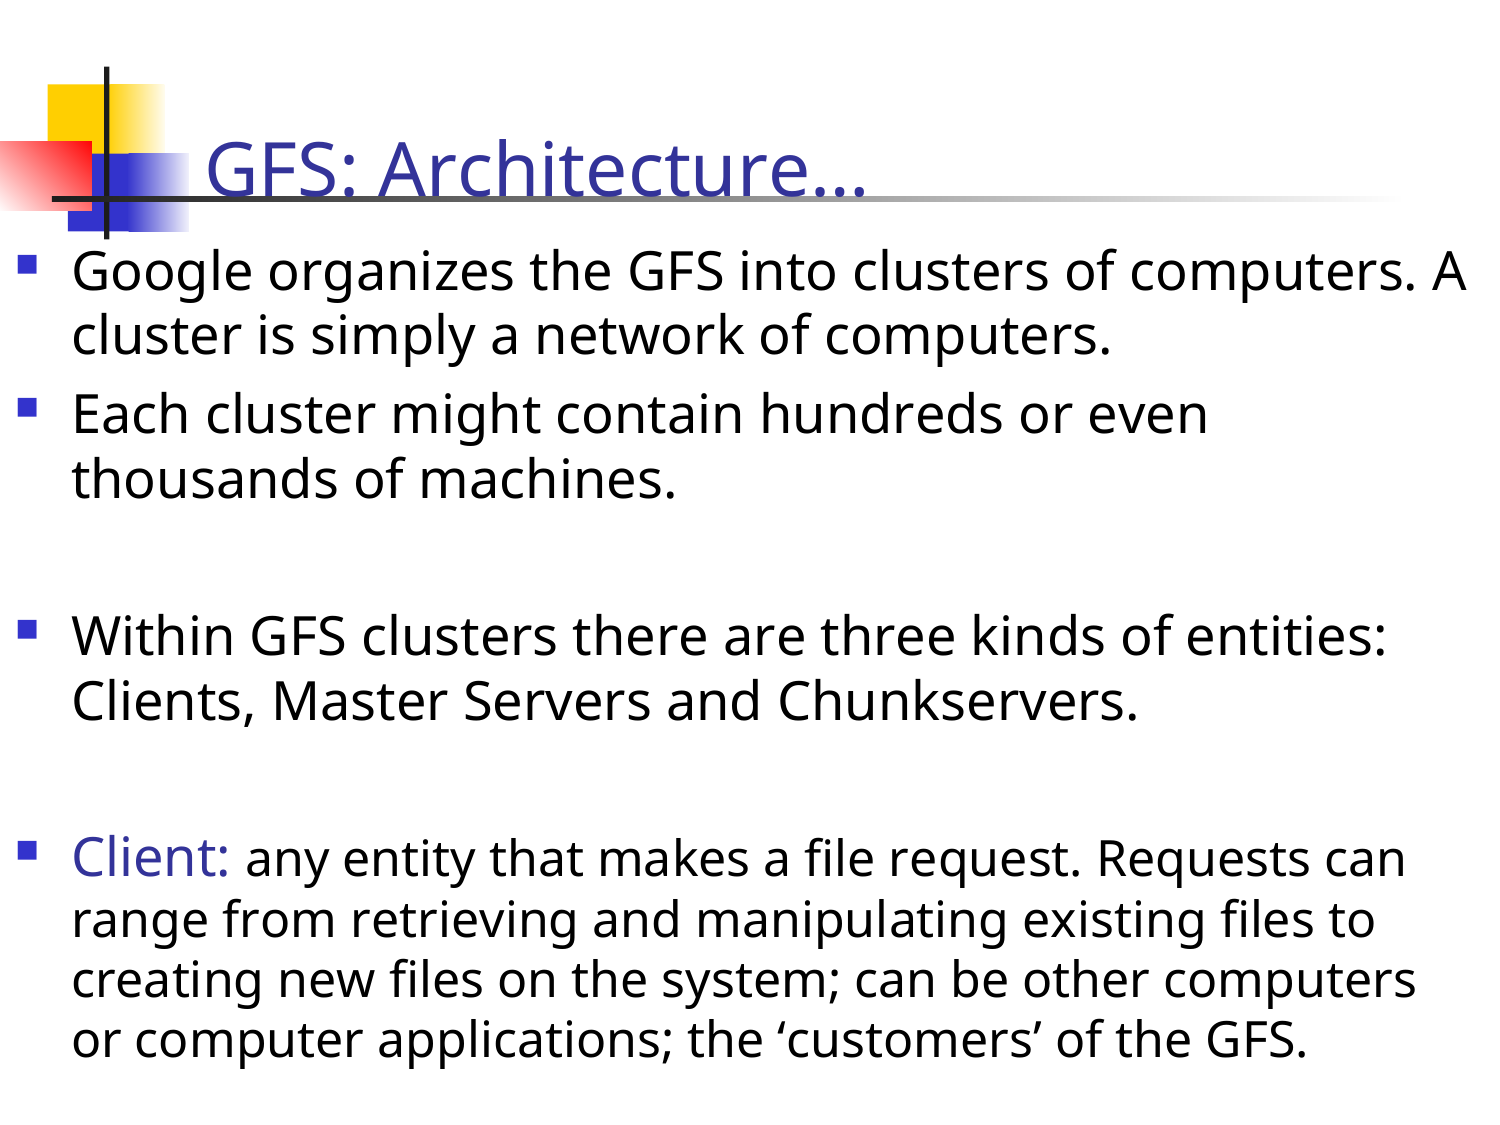

GFS: Architecture…
Google organizes the GFS into clusters of computers. A cluster is simply a network of computers.
Each cluster might contain hundreds or even thousands of machines.
Within GFS clusters there are three kinds of entities: Clients, Master Servers and Chunkservers.
Client: any entity that makes a file request. Requests can range from retrieving and manipulating existing files to creating new files on the system; can be other computers or computer applications; the ‘customers’ of the GFS.